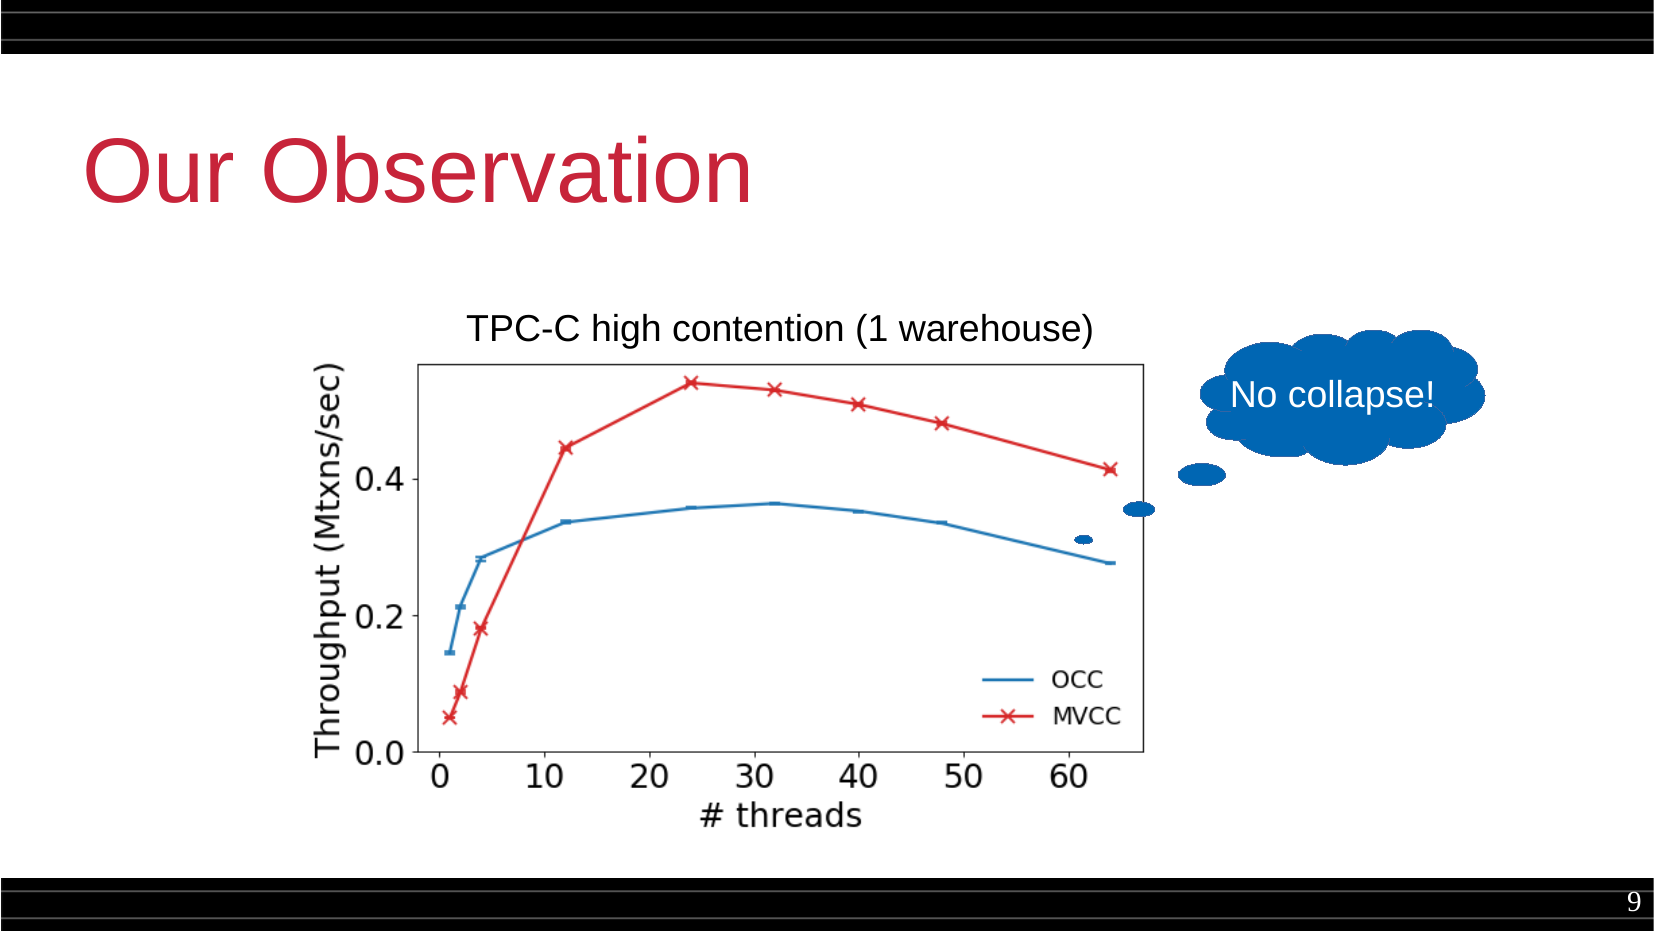

# Our Observation
TPC-C high contention (1 warehouse)
No collapse!